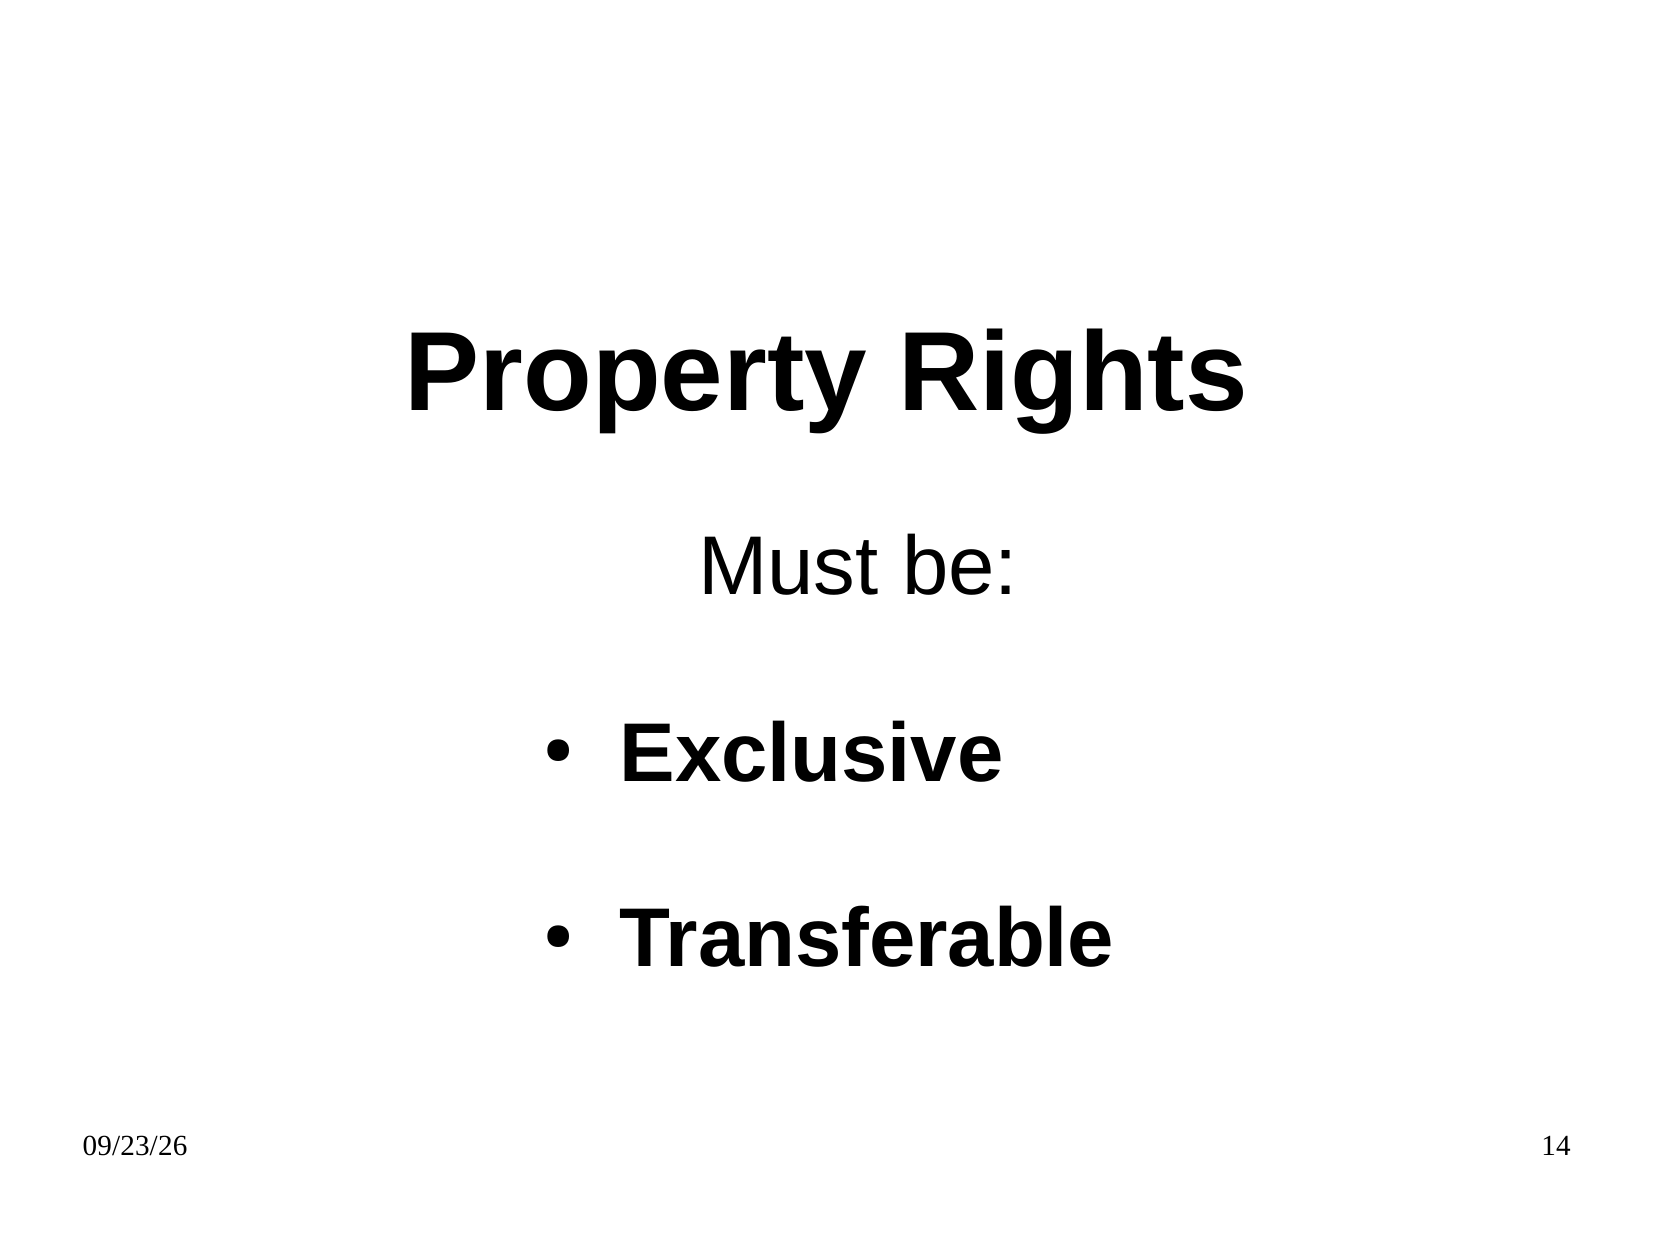

# Property Rights
Must be:
 Exclusive
 Transferable
14